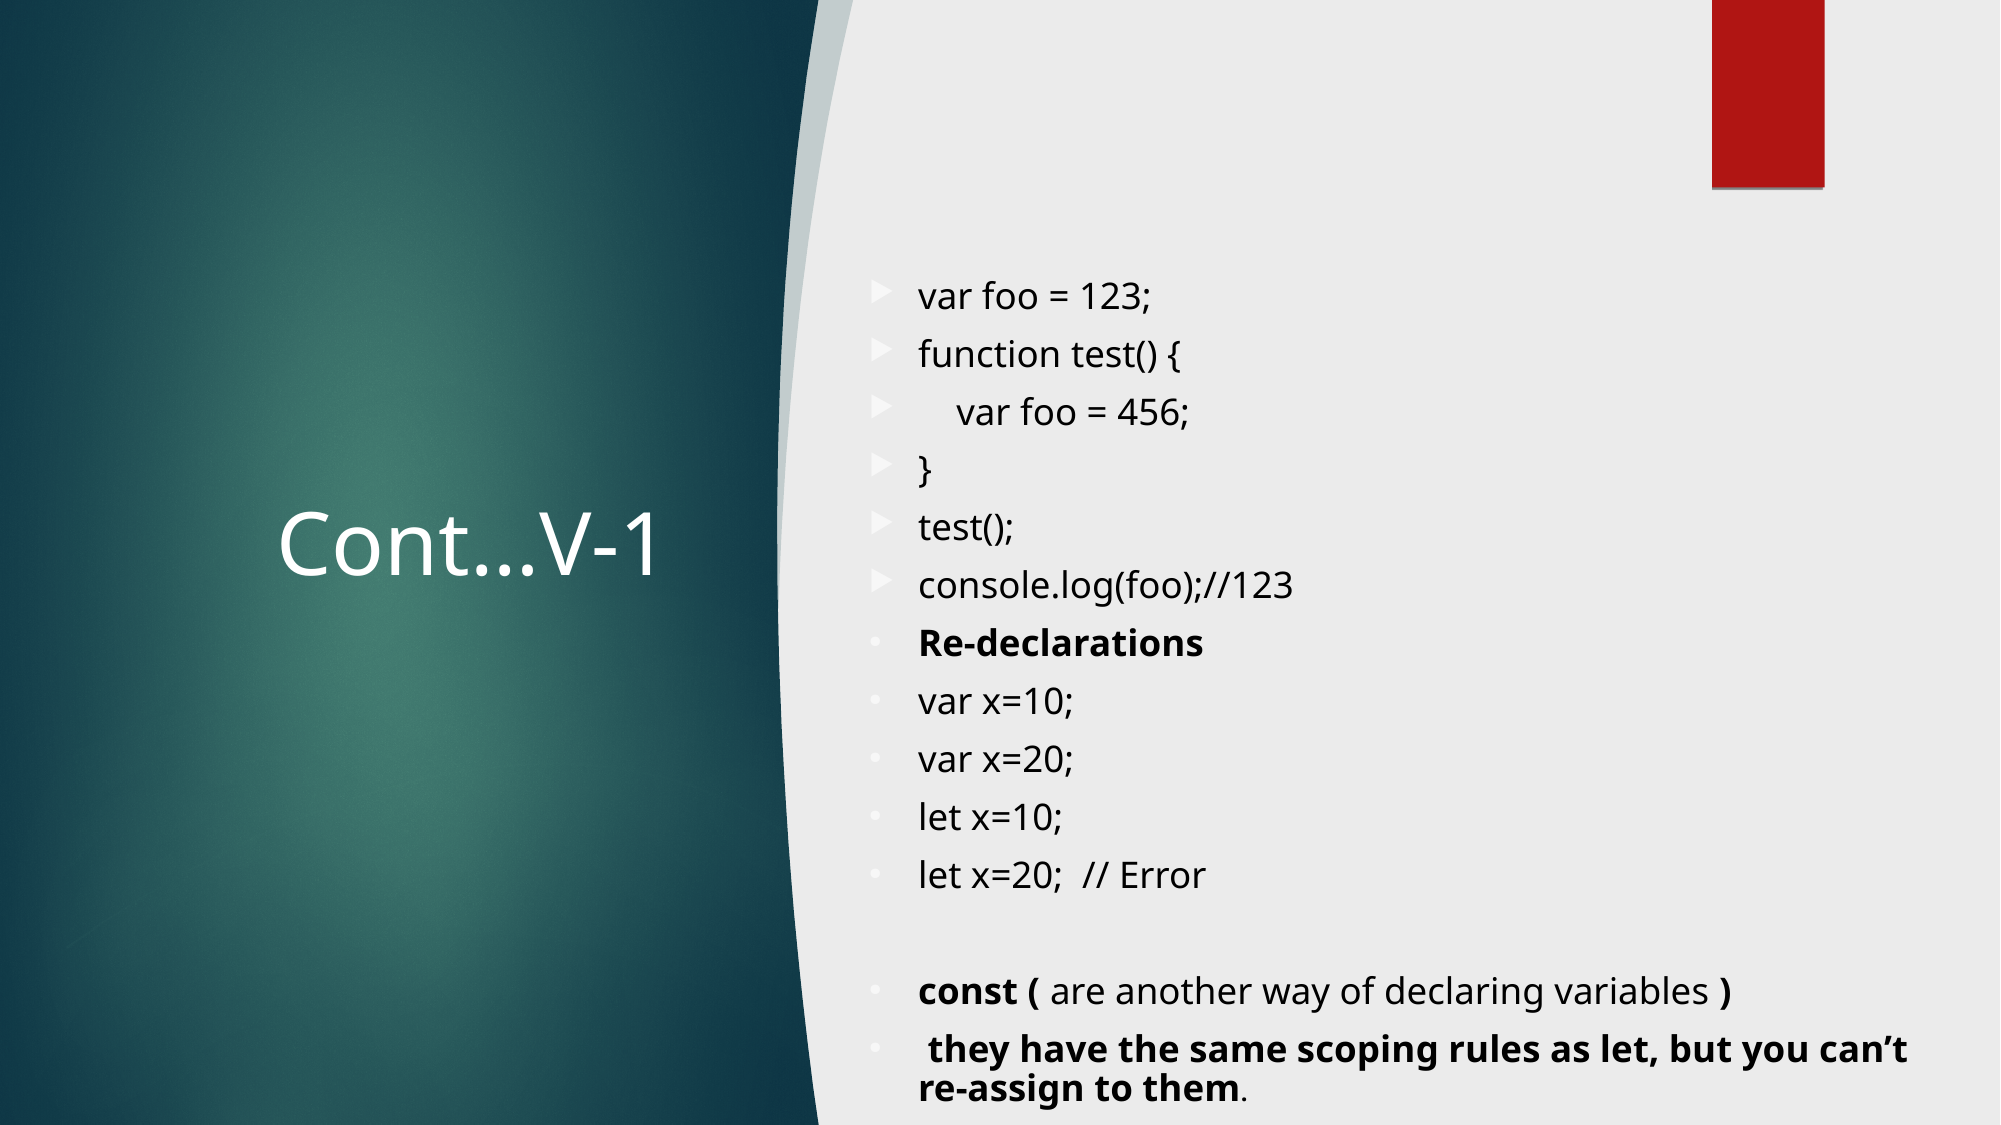

# Cont…V-1
var foo = 123;
function test() {
 var foo = 456;
}
test();
console.log(foo);//123
Re-declarations
var x=10;
var x=20;
let x=10;
let x=20; // Error
const ( are another way of declaring variables )
 they have the same scoping rules as let, but you can’t re-assign to them.